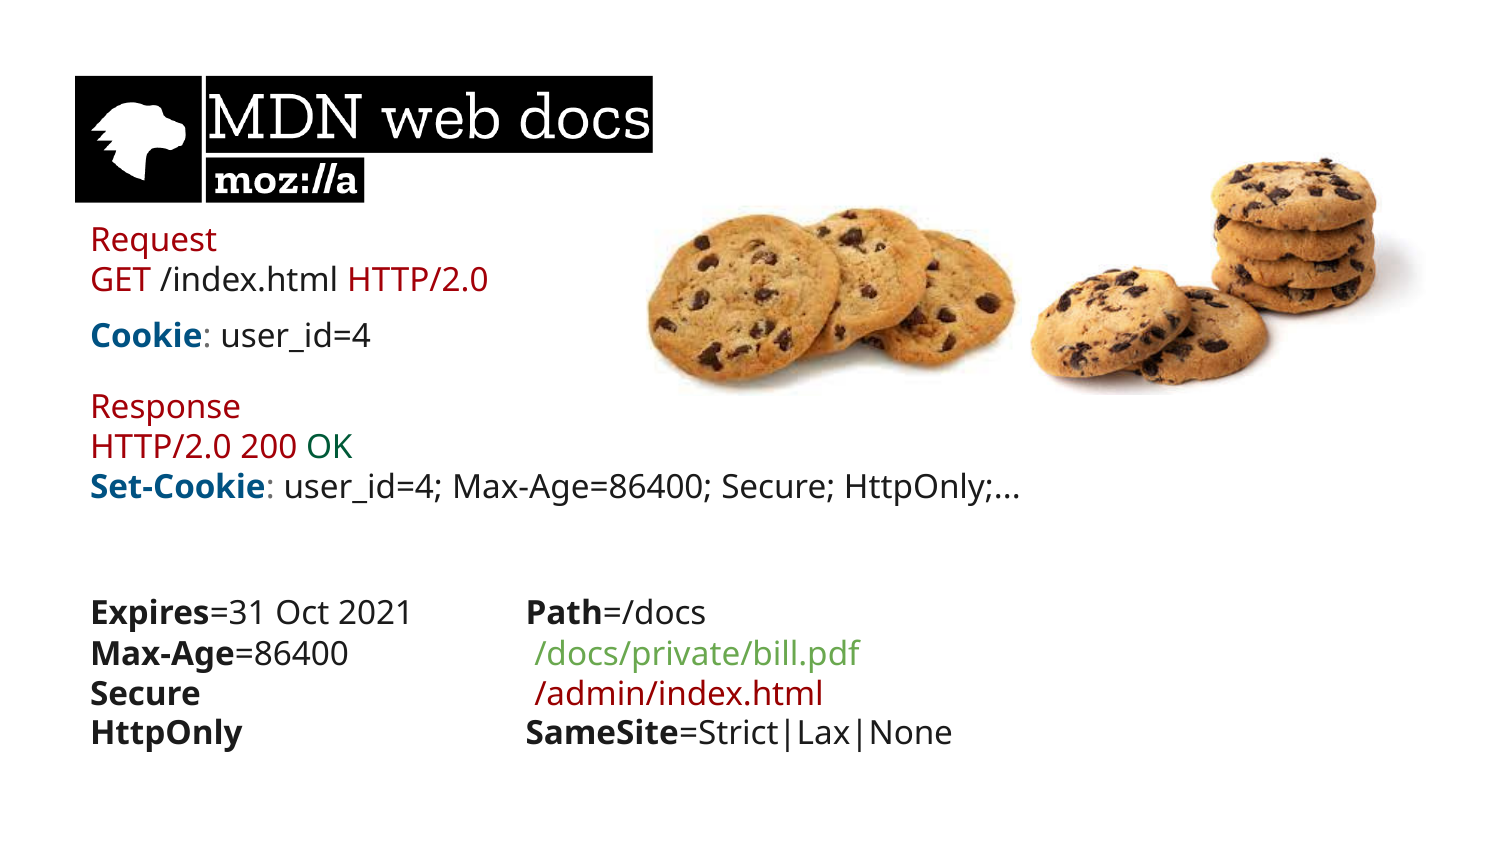

Request
GET /index.html HTTP/2.0
Cookie: user_id=4
Response
HTTP/2.0 200 OK
Set-Cookie: user_id=4; Max-Age=86400; Secure; HttpOnly;...
Expires=31 Oct 2021
Max-Age=86400
Secure
HttpOnly
Path=/docs
 /docs/private/bill.pdf
 /admin/index.html
SameSite=Strict|Lax|None